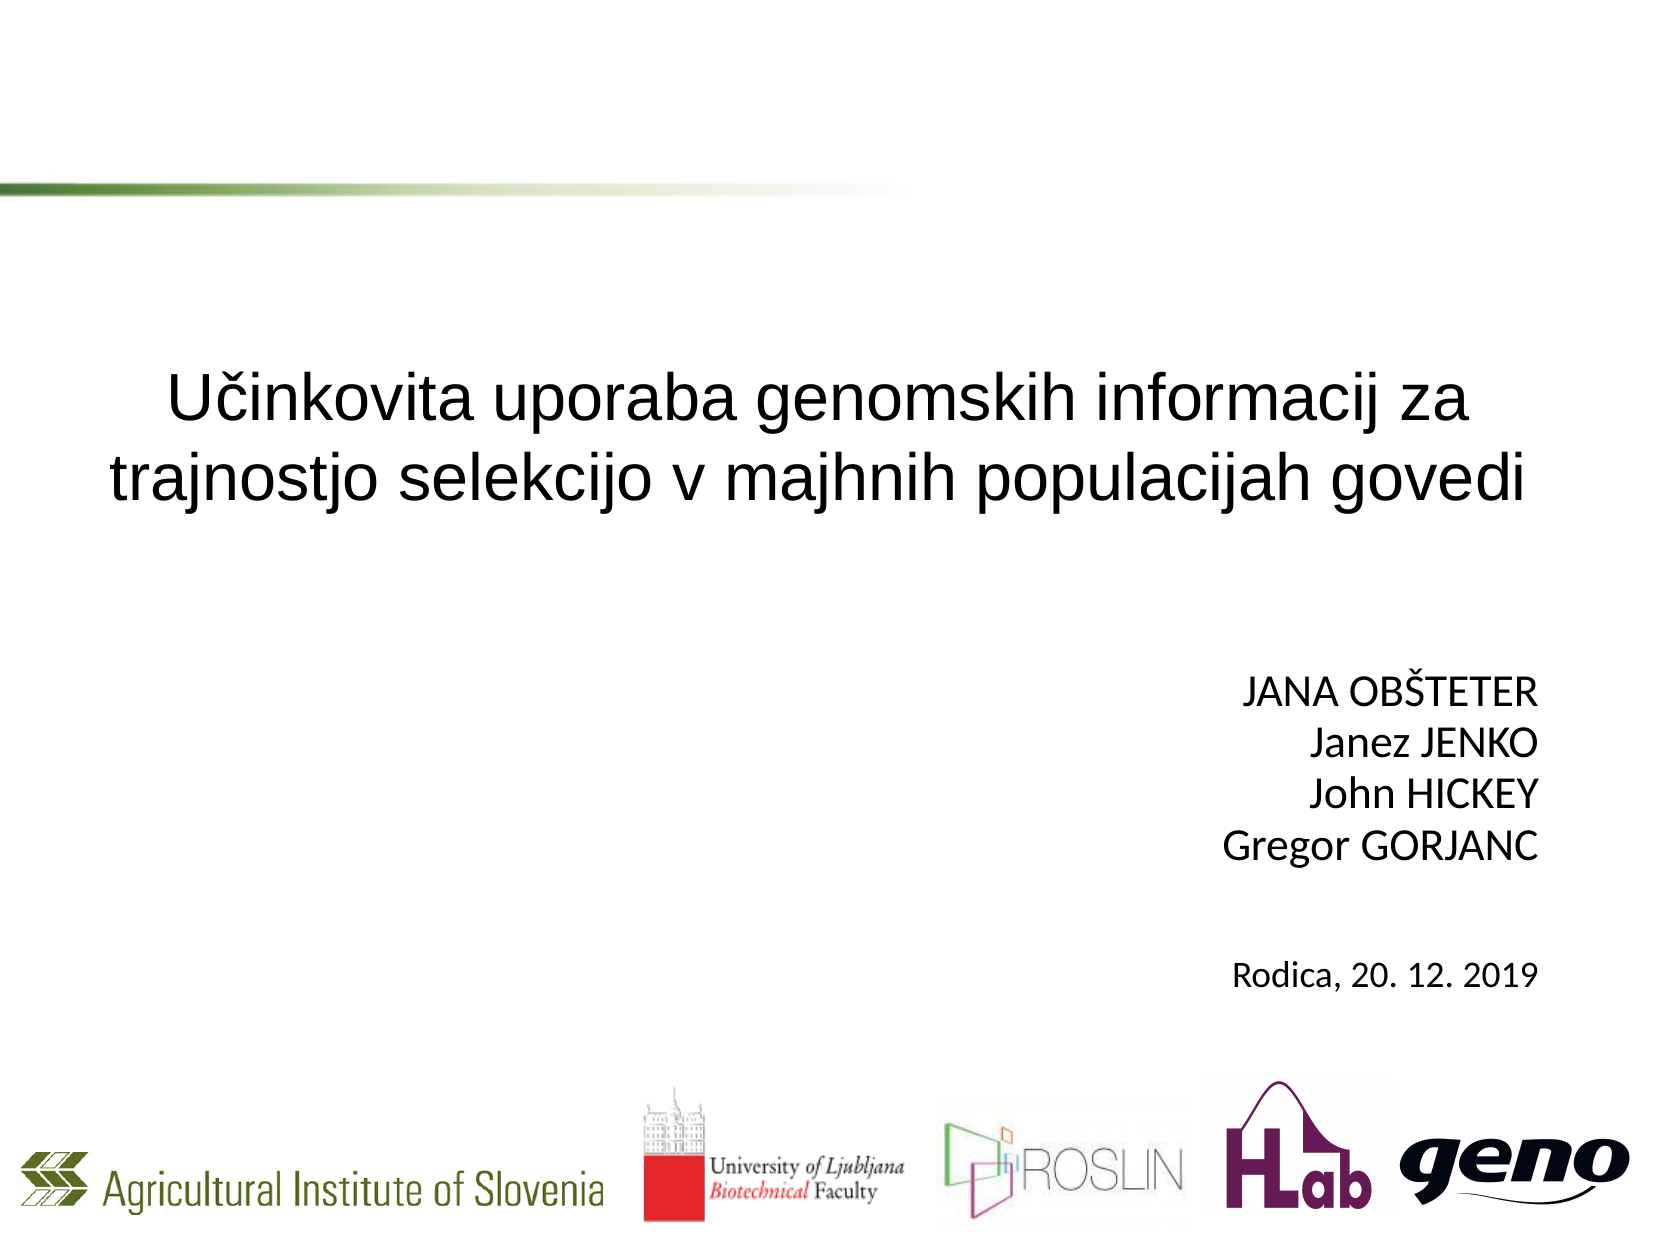

Učinkovita uporaba genomskih informacij za trajnostjo selekcijo v majhnih populacijah govedi
JANA OBŠTETER
 Janez JENKO
John HICKEY
 Gregor GORJANC
Rodica, 20. 12. 2019